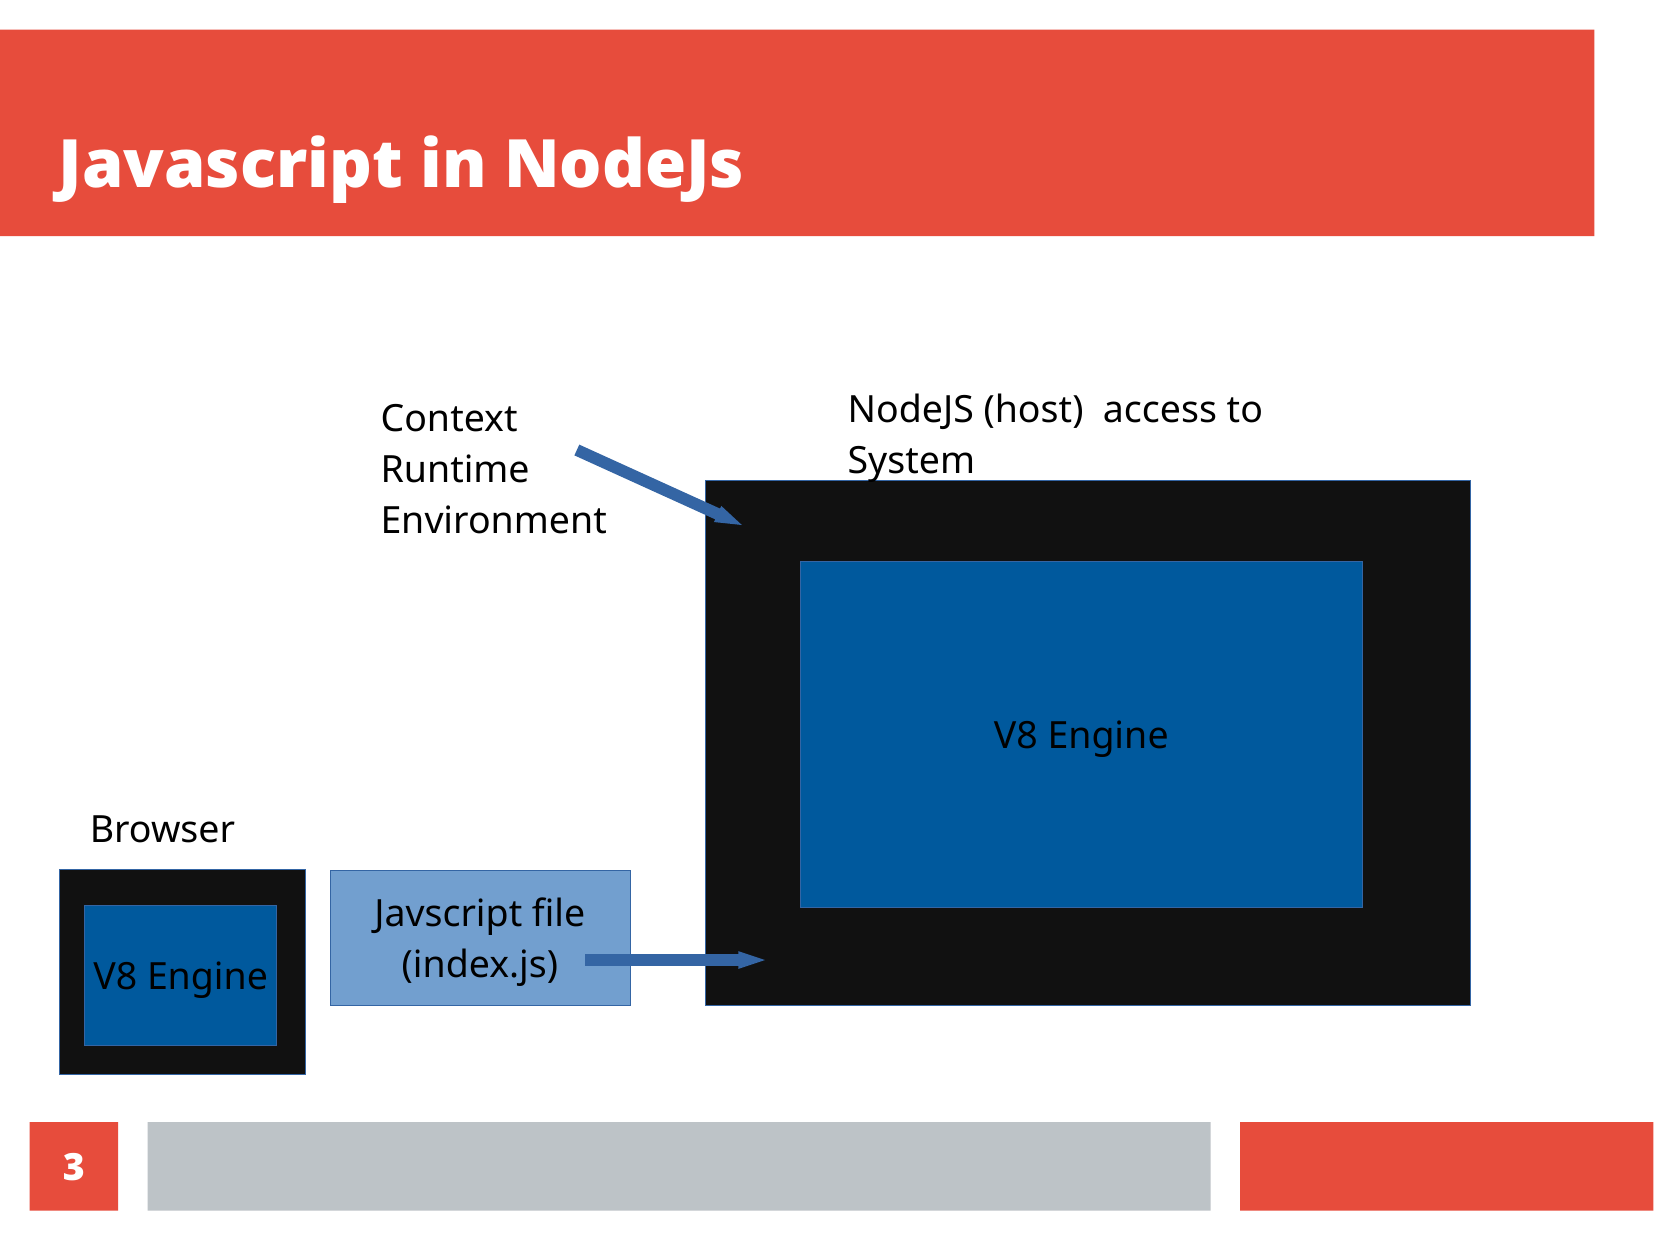

# Javascript in NodeJs
NodeJS (host) access to System
Context
Runtime
Environment
V8 Engine
Browser
Javscript file
(index.js)
V8 Engine
3